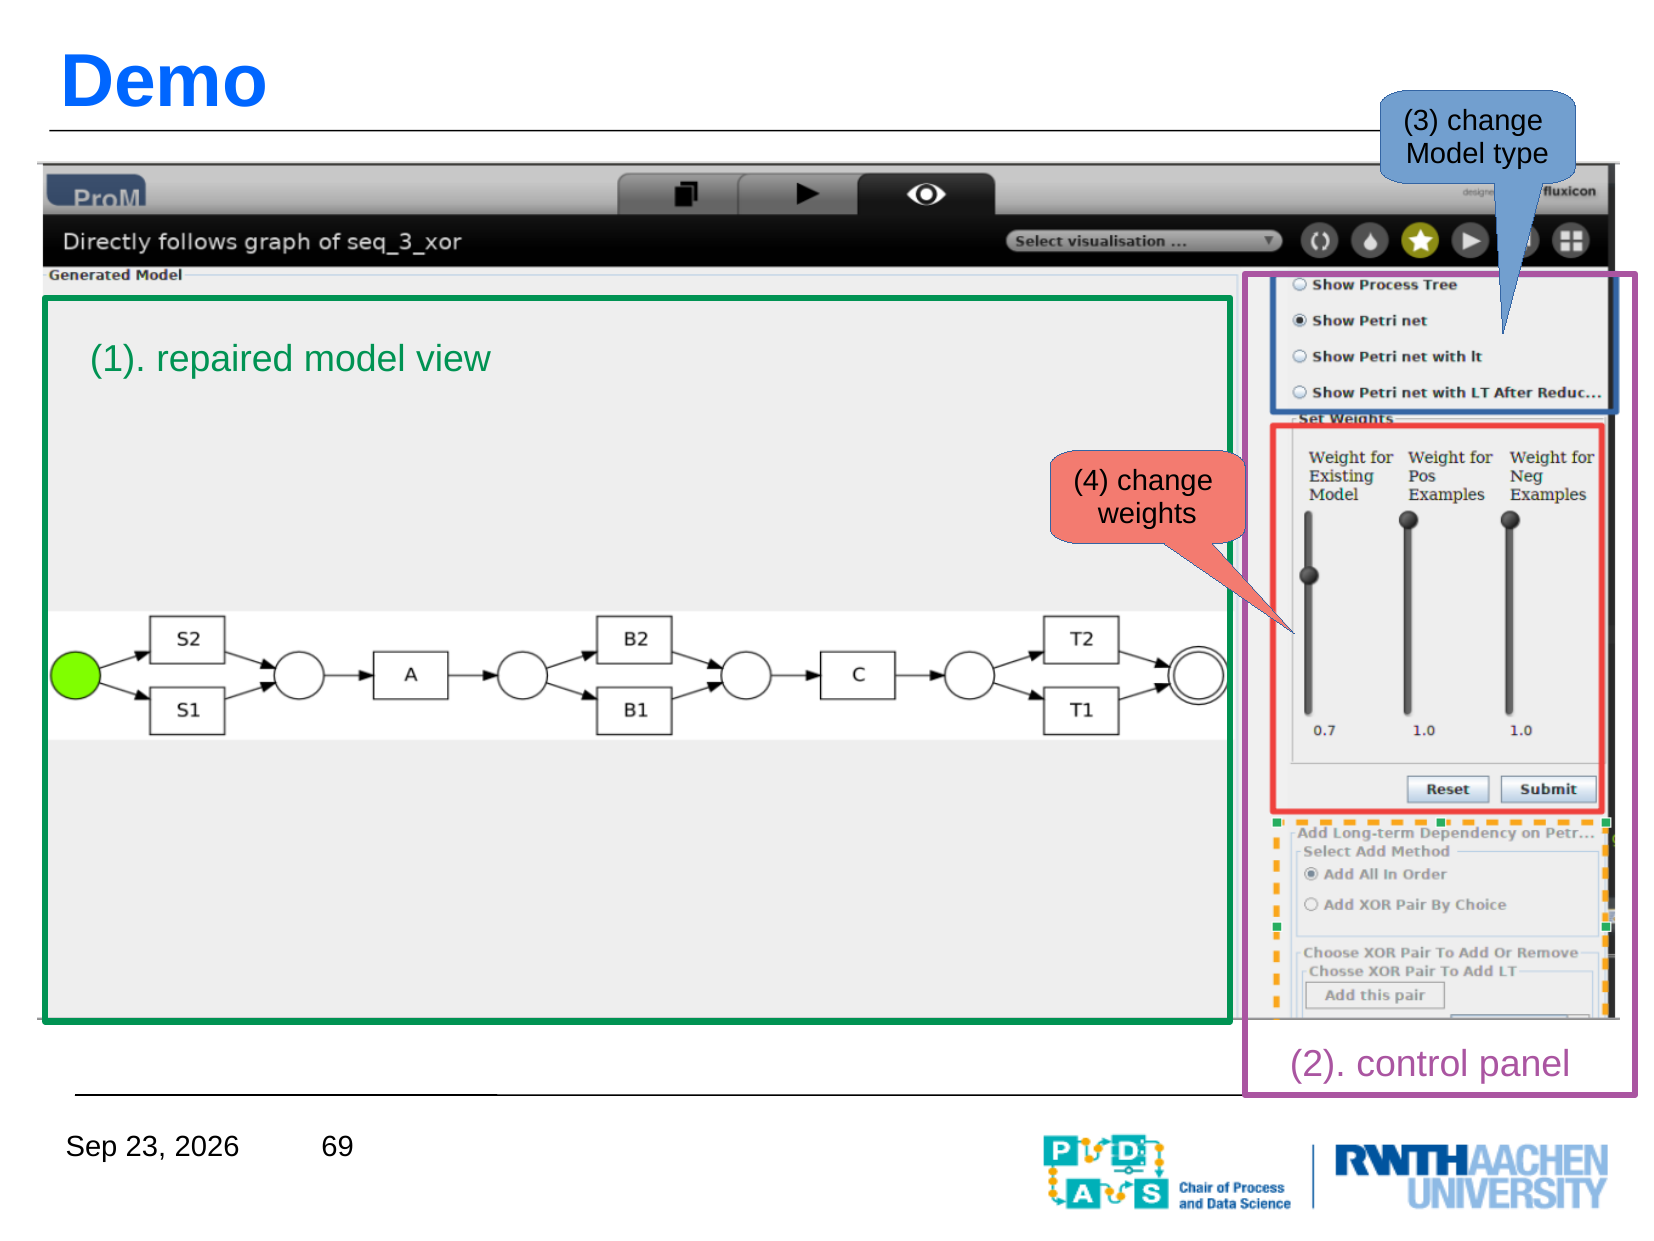

# Demo
(3) change
Model type
(1). repaired model view
(4) change
weights
(2). control panel